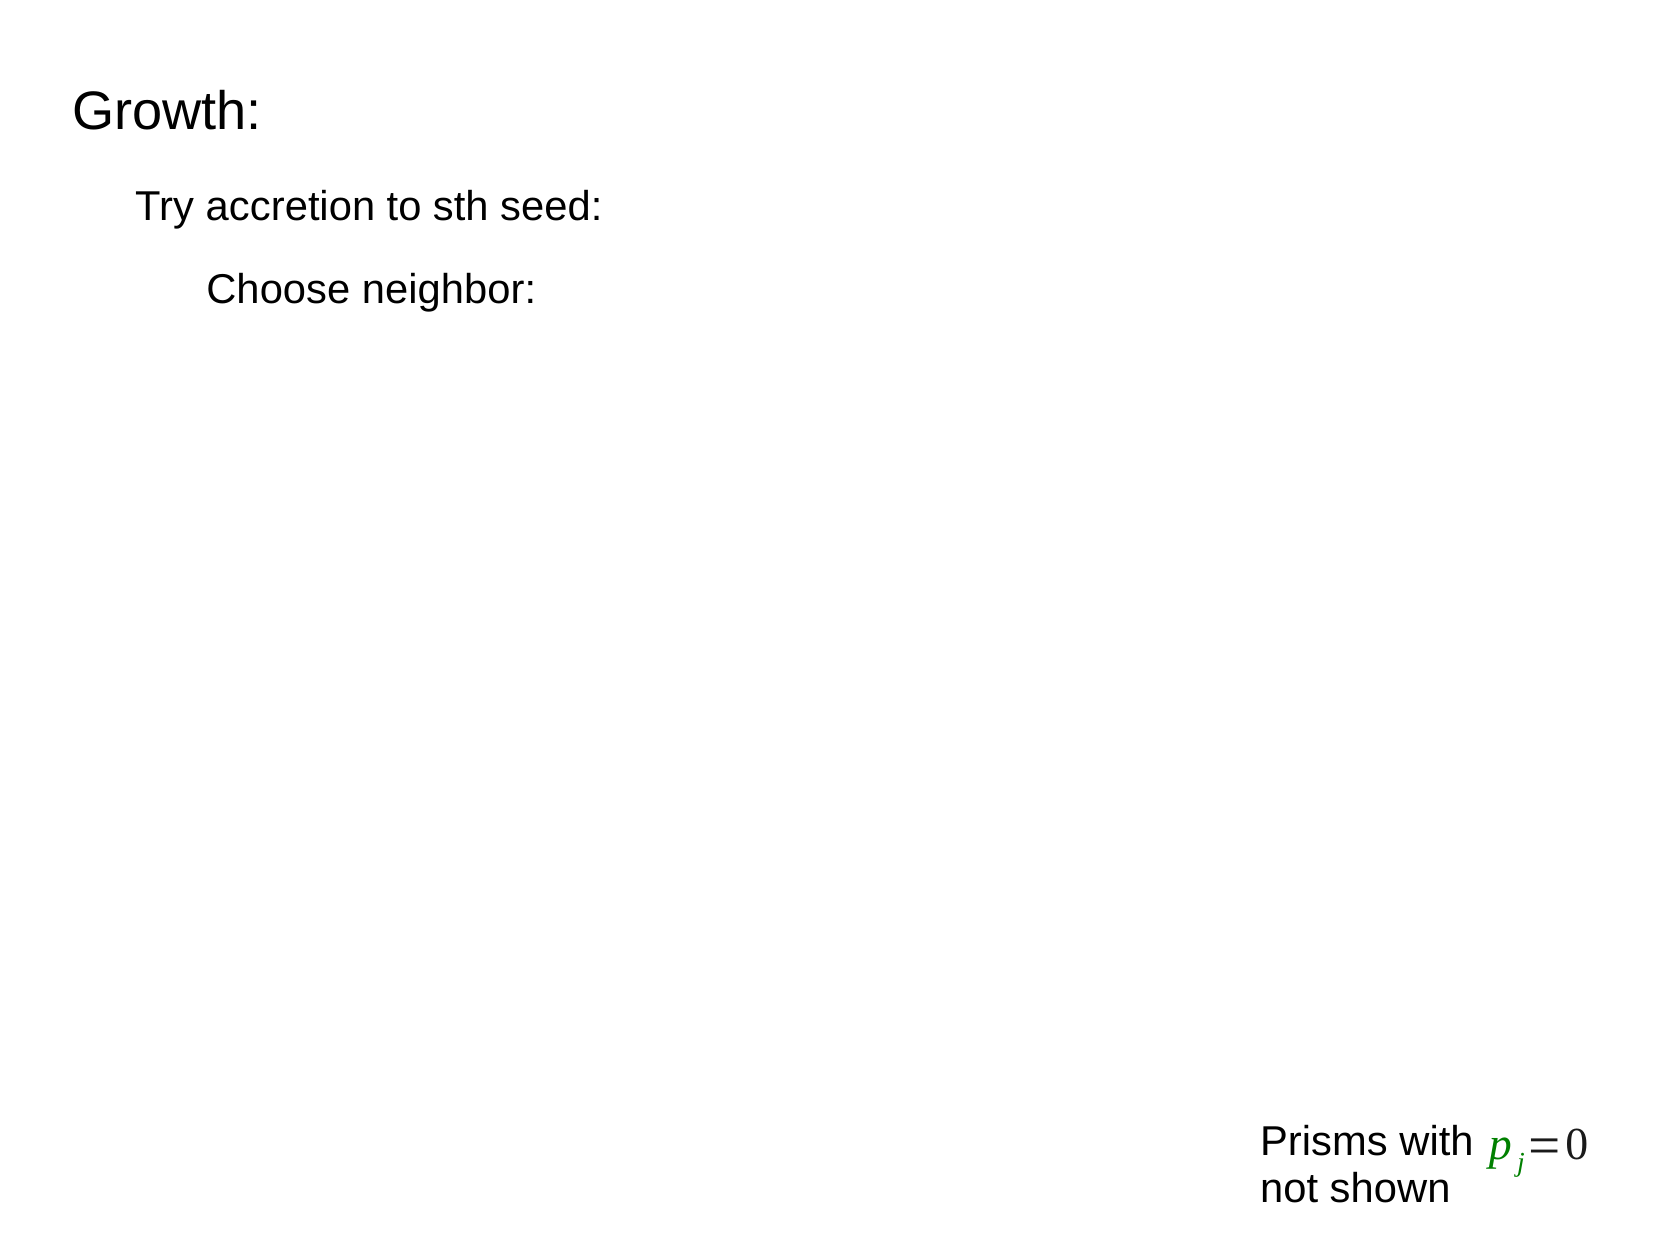

Growth:
Try accretion to sth seed:
Choose neighbor:
Prisms with
not shown